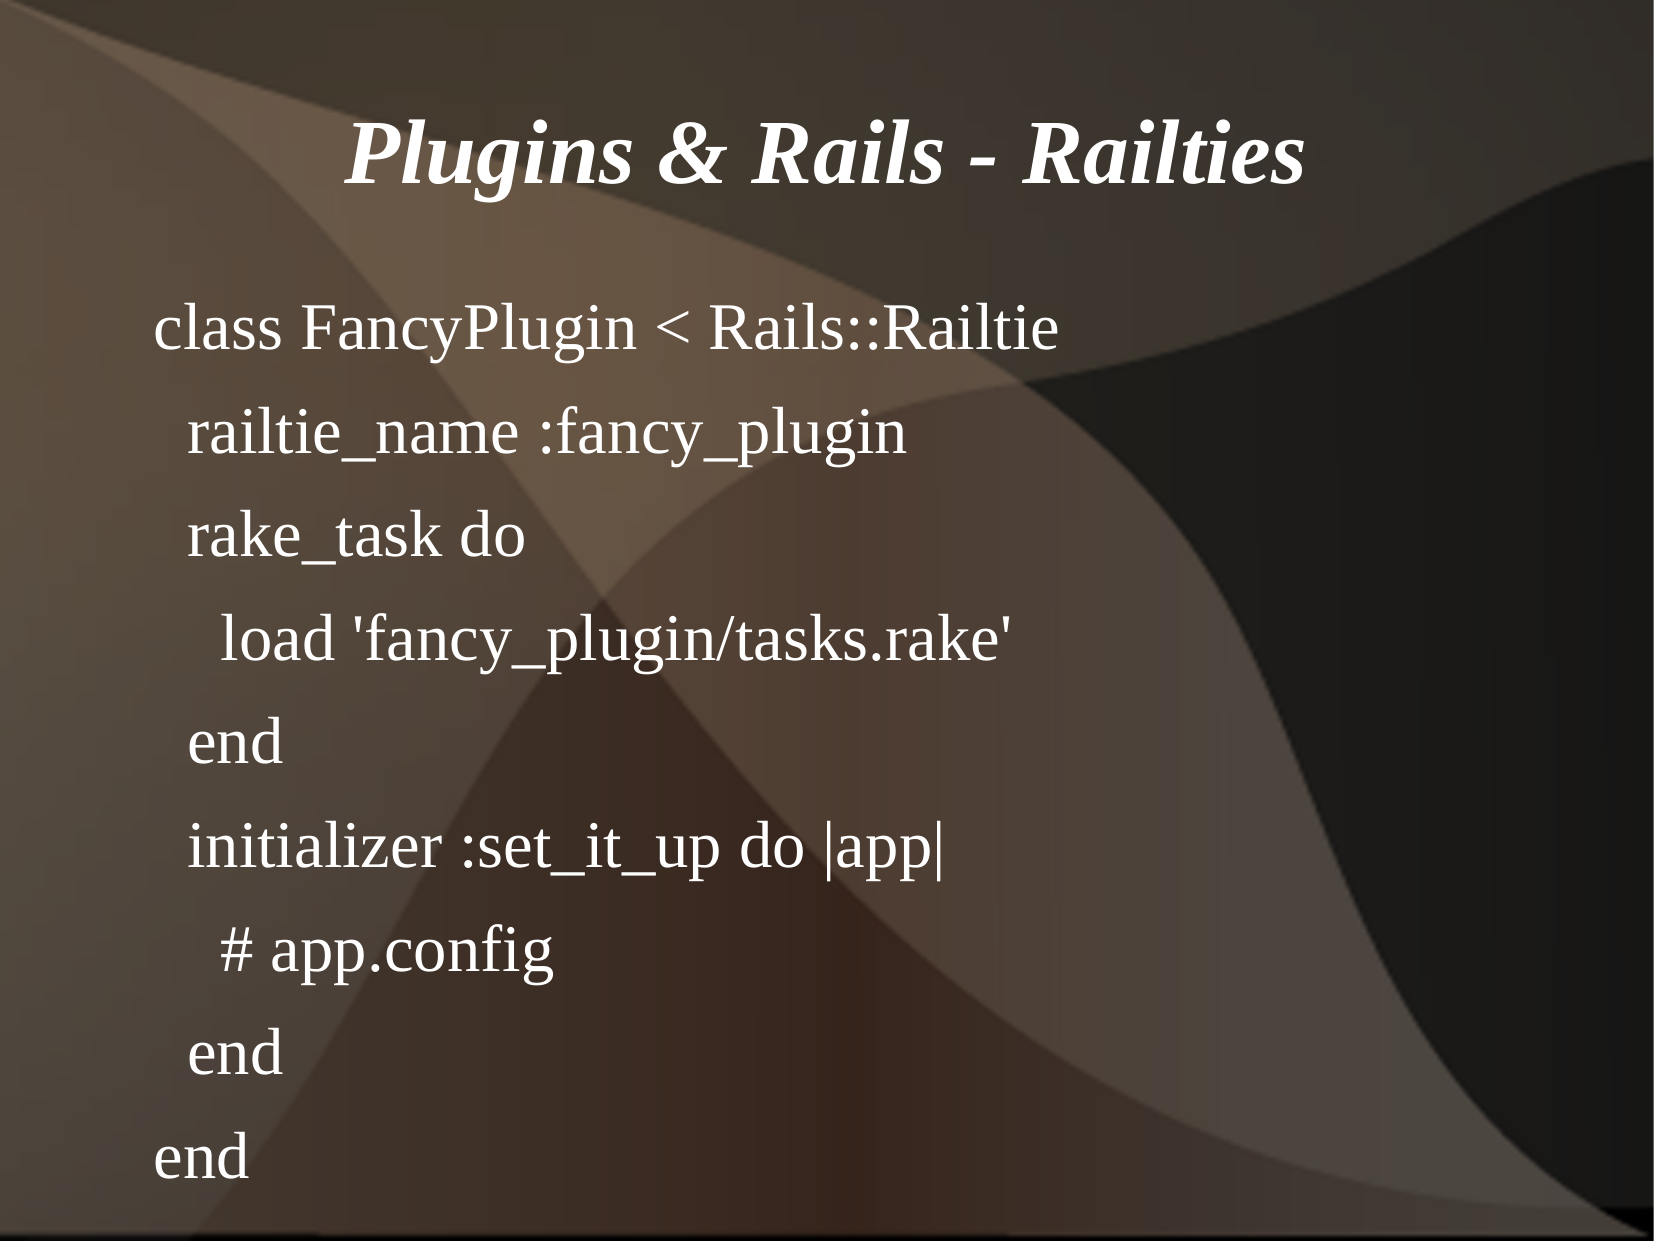

# Plugins & Rails - Railties
class FancyPlugin < Rails::Railtie
 railtie_name :fancy_plugin
 rake_task do
 load 'fancy_plugin/tasks.rake'
 end
 initializer :set_it_up do |app|
 # app.config
 end
end